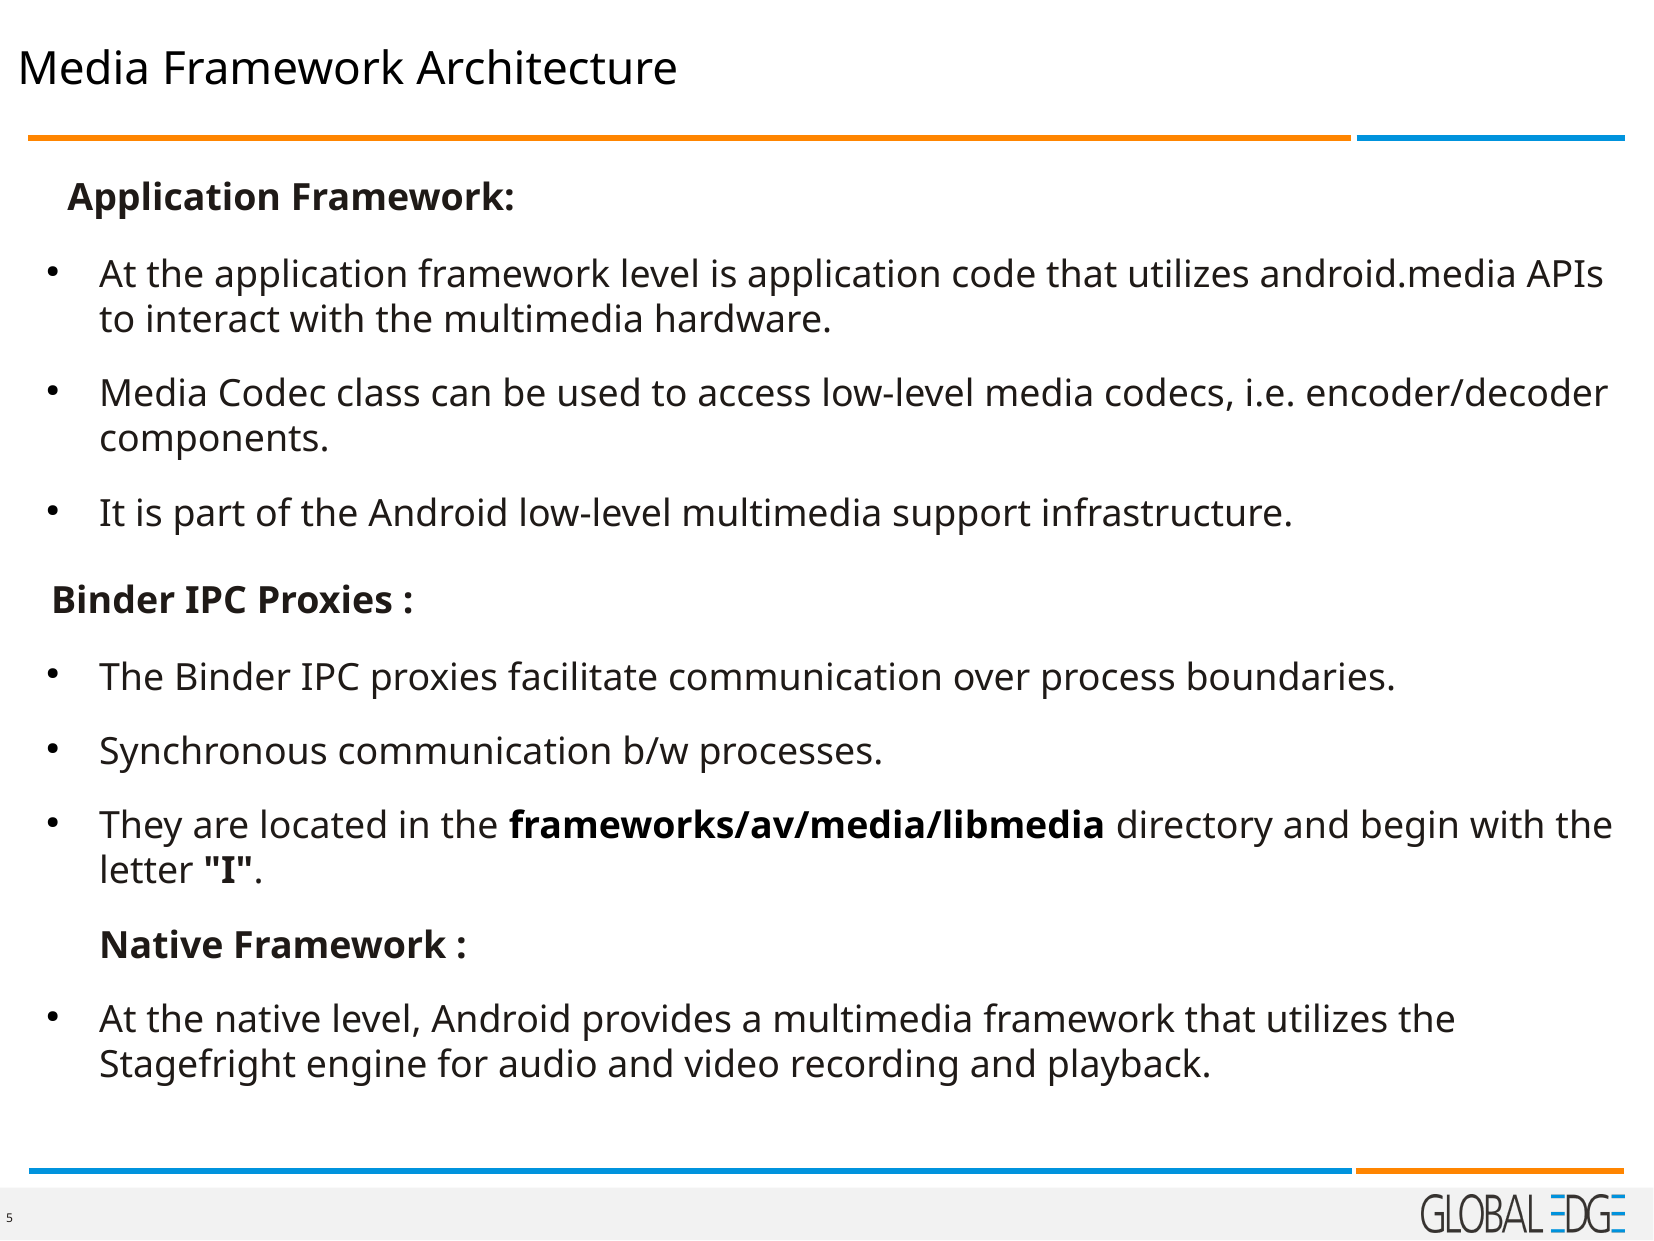

Media Framework Architecture
# Application Framework:
At the application framework level is application code that utilizes android.media APIs to interact with the multimedia hardware.
Media Codec class can be used to access low-level media codecs, i.e. encoder/decoder components.
It is part of the Android low-level multimedia support infrastructure.
 Binder IPC Proxies :
The Binder IPC proxies facilitate communication over process boundaries.
Synchronous communication b/w processes.
They are located in the frameworks/av/media/libmedia directory and begin with the letter "I".
Native Framework :
At the native level, Android provides a multimedia framework that utilizes the Stagefright engine for audio and video recording and playback.